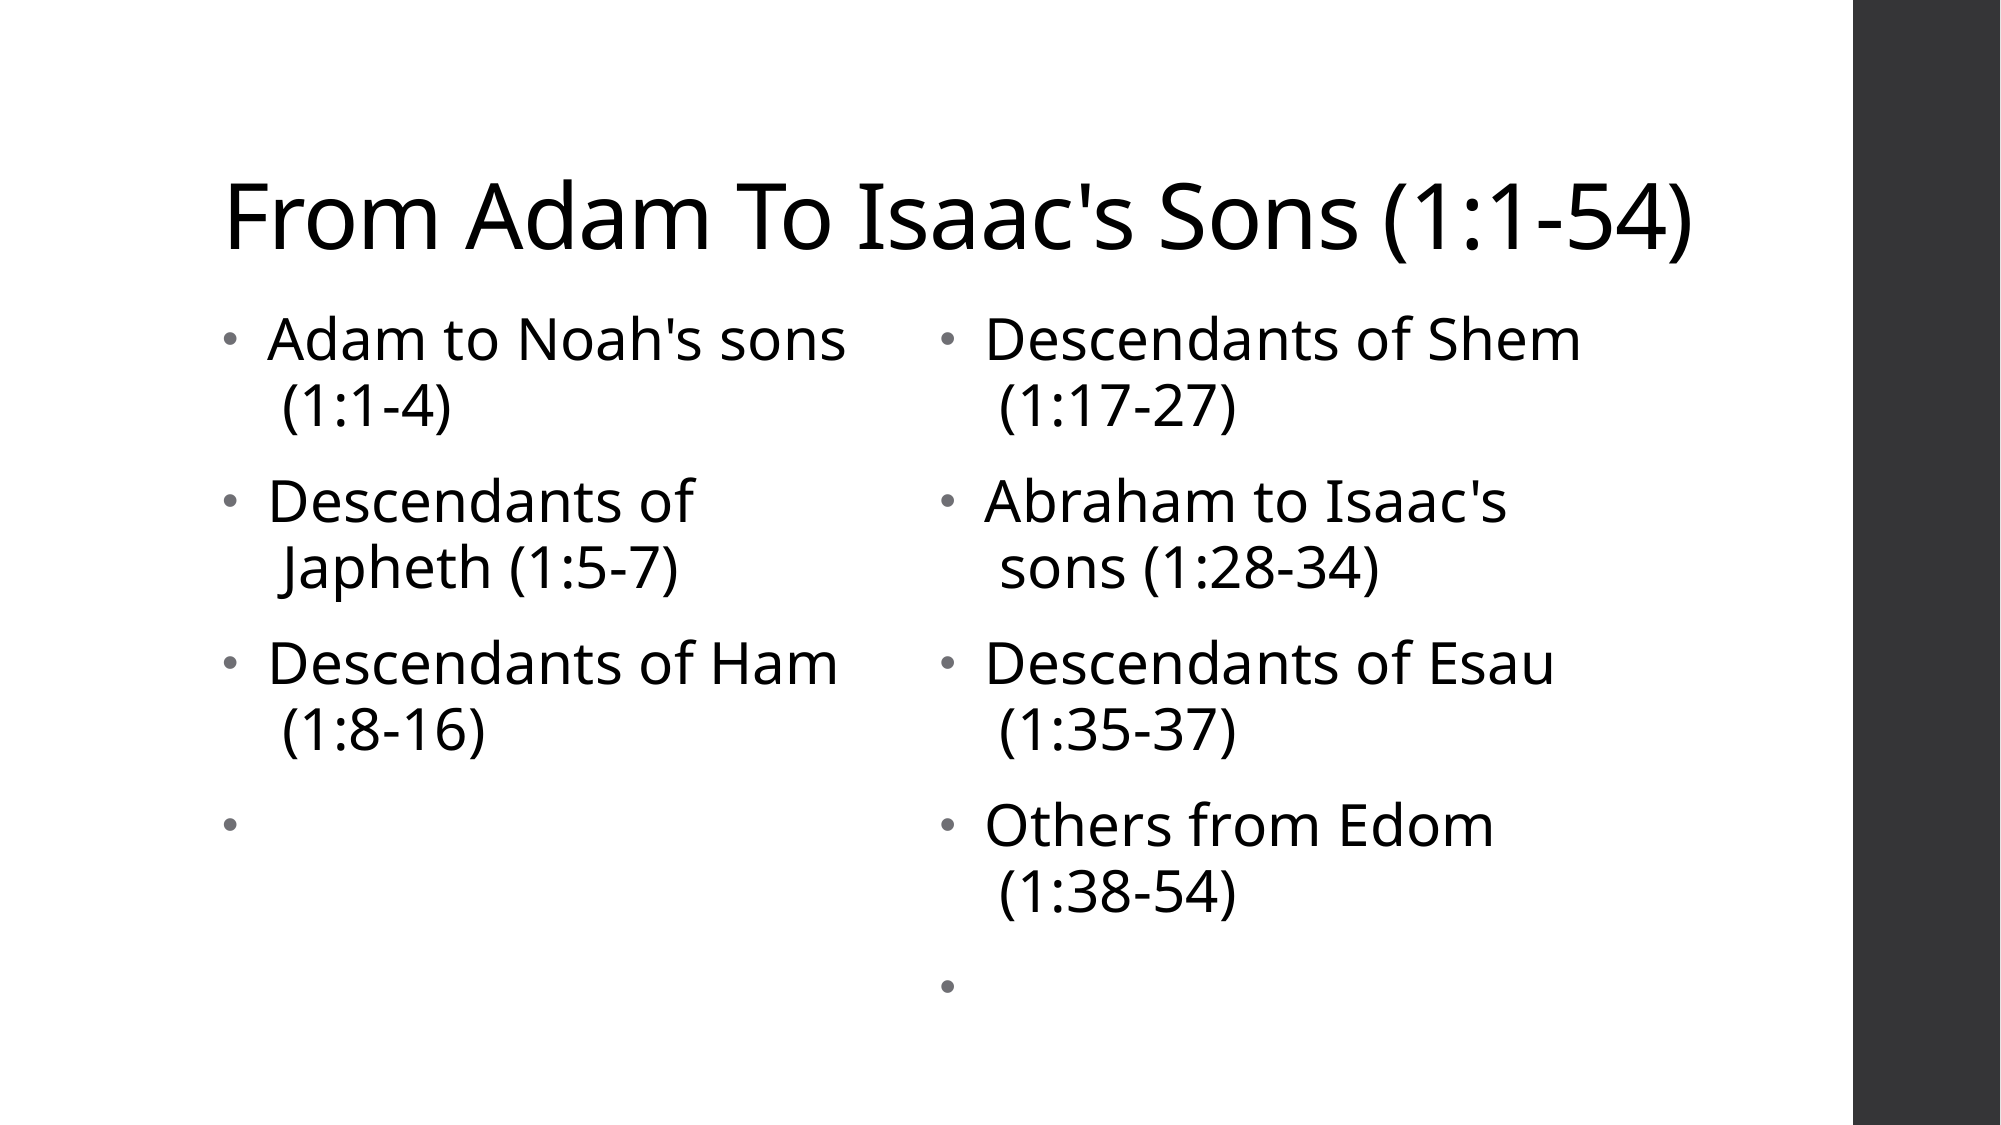

# From Adam To Isaac's Sons (1:1-54)
 Adam to Noah's sons (1:1-4)
 Descendants of Japheth (1:5-7)
 Descendants of Ham (1:8-16)
 Descendants of Shem (1:17-27)
 Abraham to Isaac's sons (1:28-34)
 Descendants of Esau (1:35-37)
 Others from Edom (1:38-54)